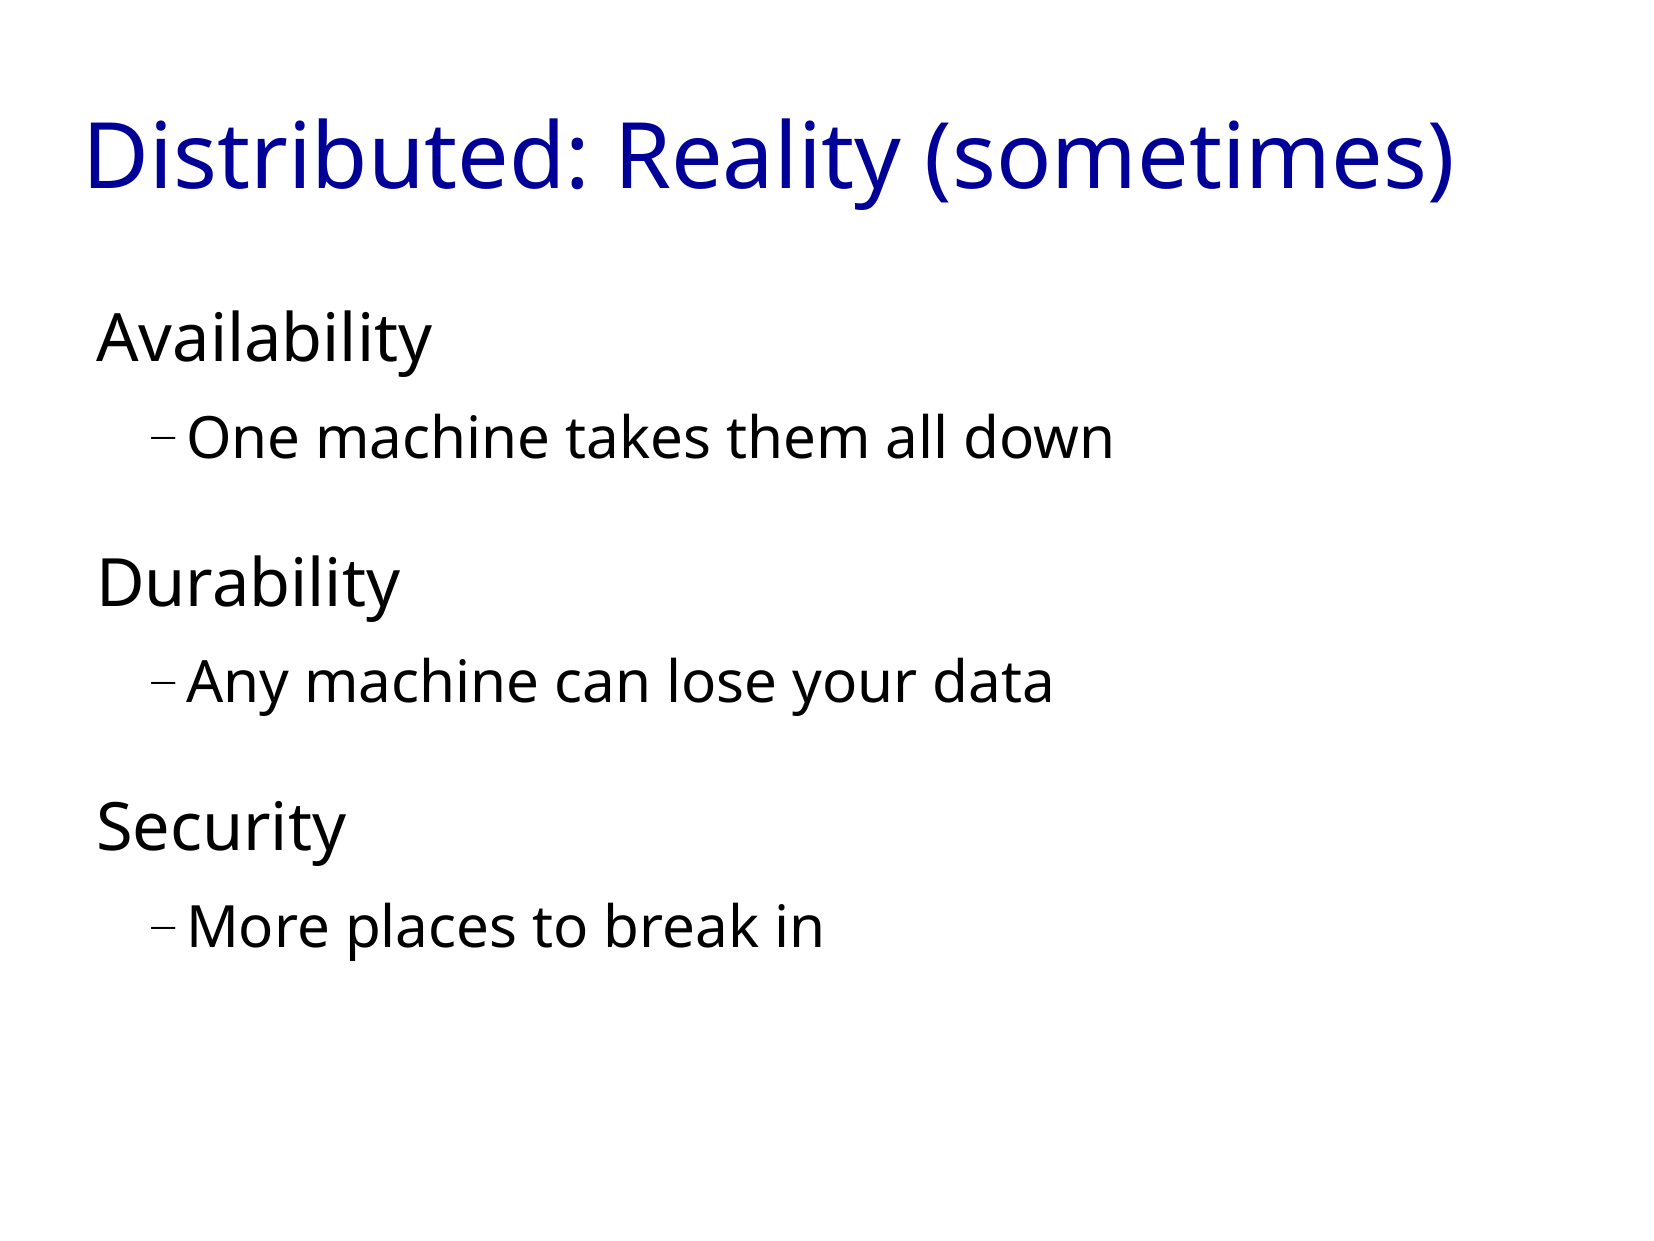

# Distributed: Reality (sometimes)
Availability
One machine takes them all down
Durability
Any machine can lose your data
Security
More places to break in